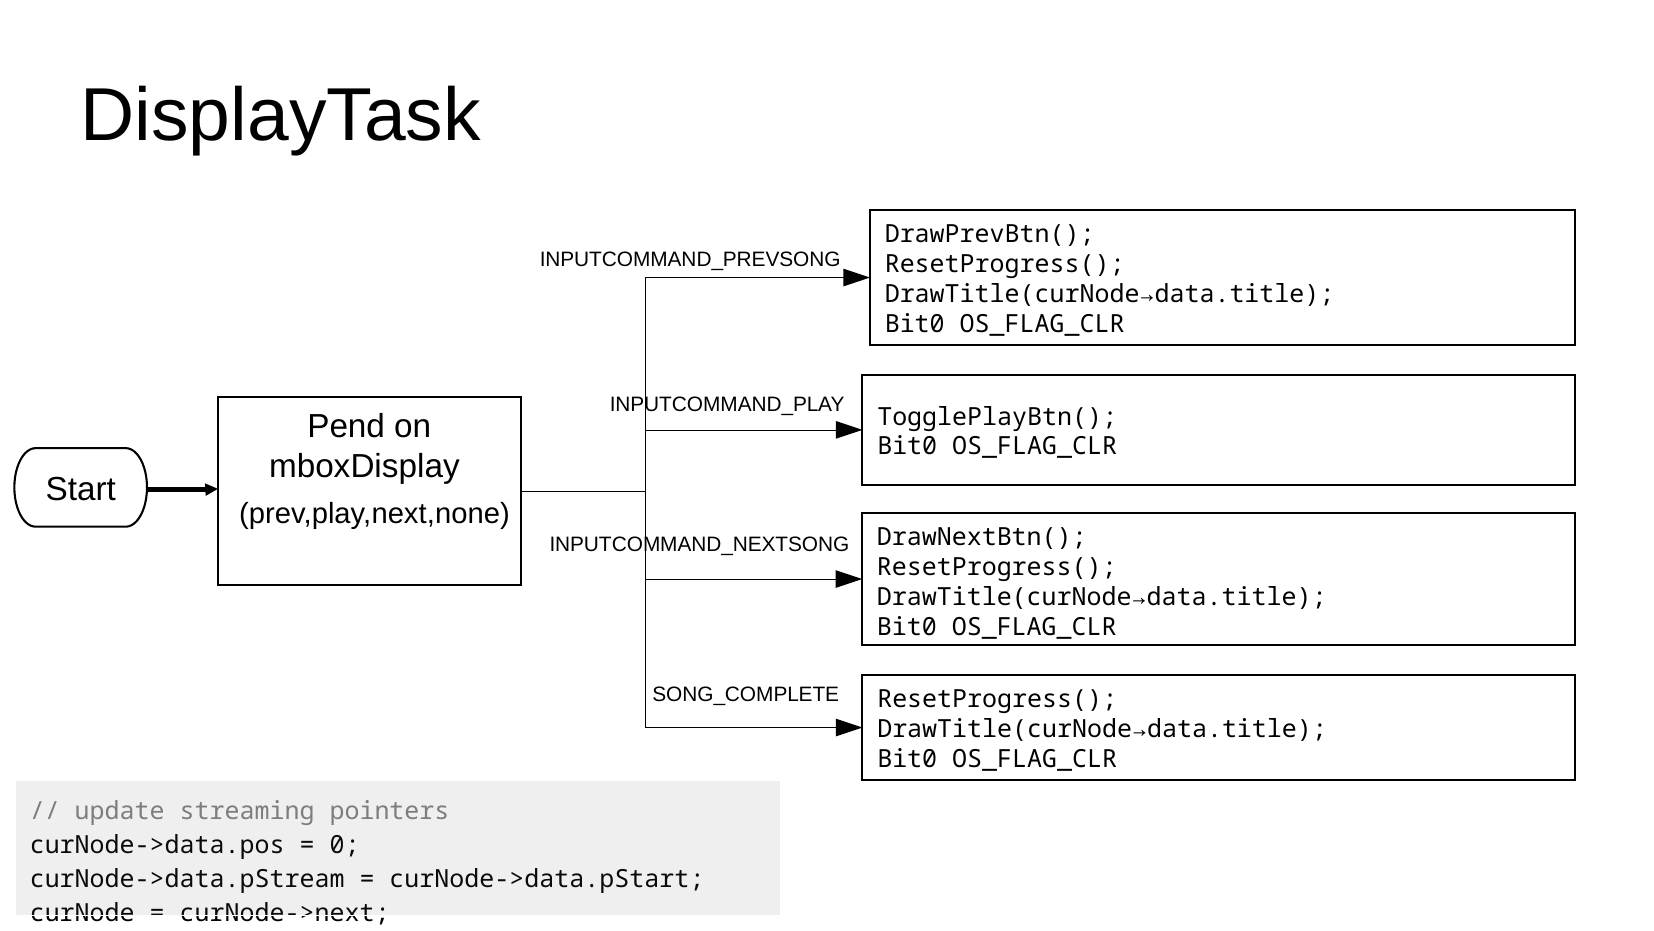

# DisplayTask
DrawPrevBtn();
ResetProgress();
DrawTitle(curNode→data.title);
Bit0 OS_FLAG_CLR
INPUTCOMMAND_PREVSONG
TogglePlayBtn();
Bit0 OS_FLAG_CLR
INPUTCOMMAND_PLAY
Pend on mboxDisplay
Start
(prev,play,next,none)
DrawNextBtn();
ResetProgress();
DrawTitle(curNode→data.title);
Bit0 OS_FLAG_CLR
INPUTCOMMAND_NEXTSONG
SONG_COMPLETE
ResetProgress();
DrawTitle(curNode→data.title);
Bit0 OS_FLAG_CLR
// update streaming pointers
curNode->data.pos = 0;
curNode->data.pStream = curNode->data.pStart;
curNode = curNode->next;